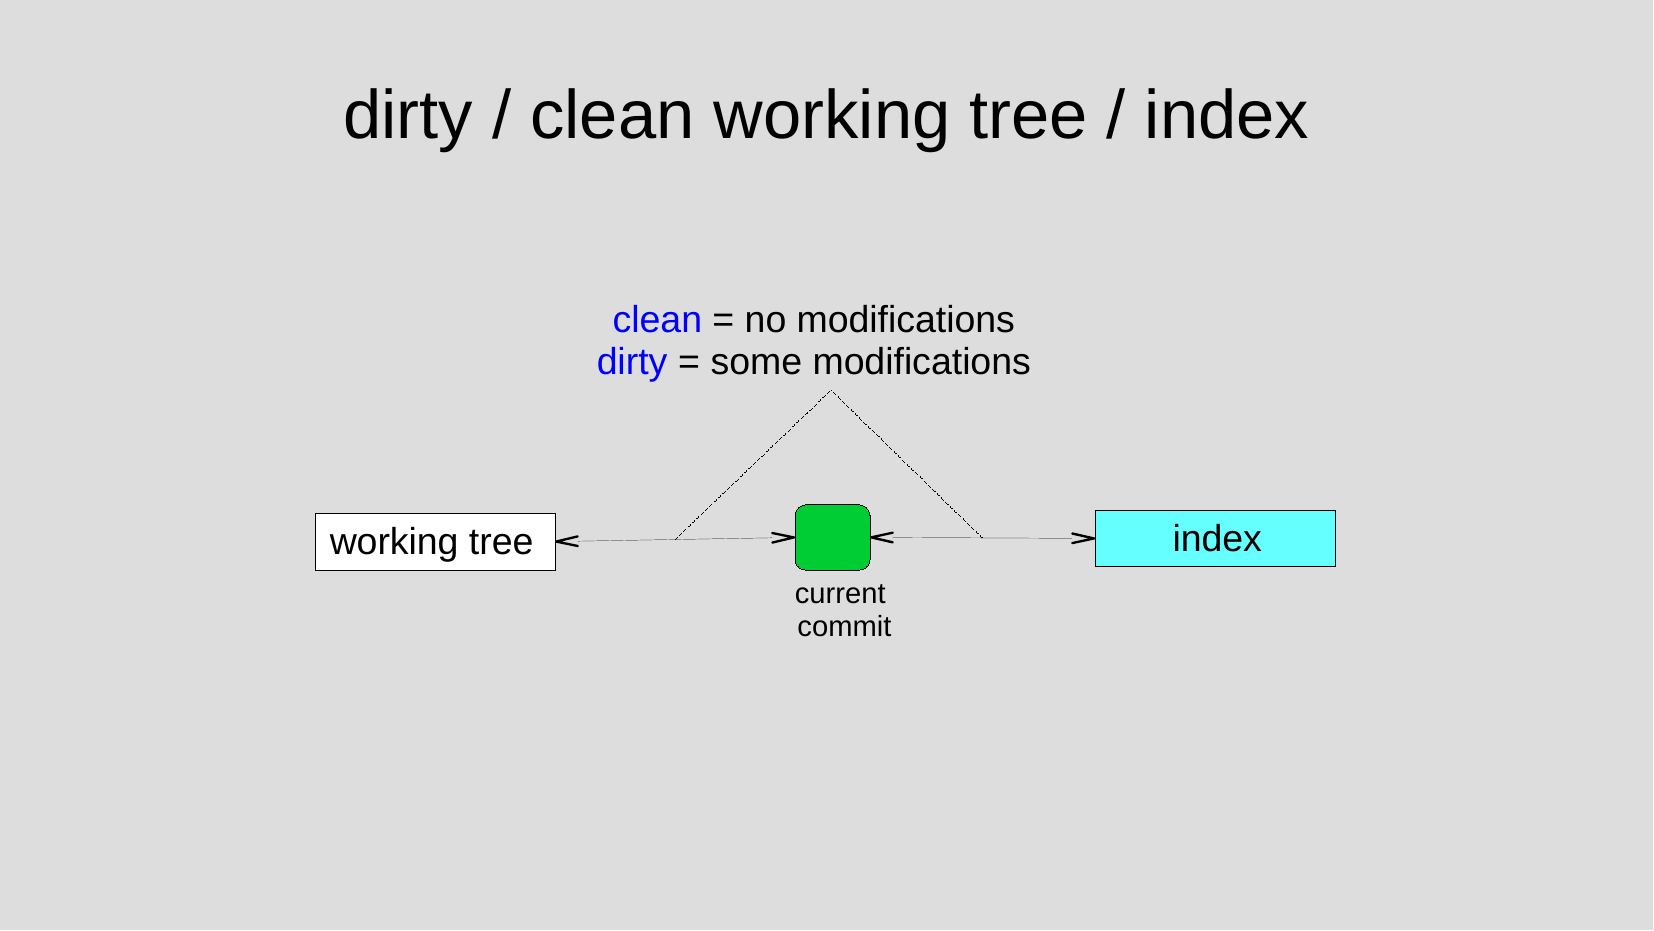

# dirty / clean working tree / index
clean = no modifications
dirty = some modifications
 index
working tree
current
commit